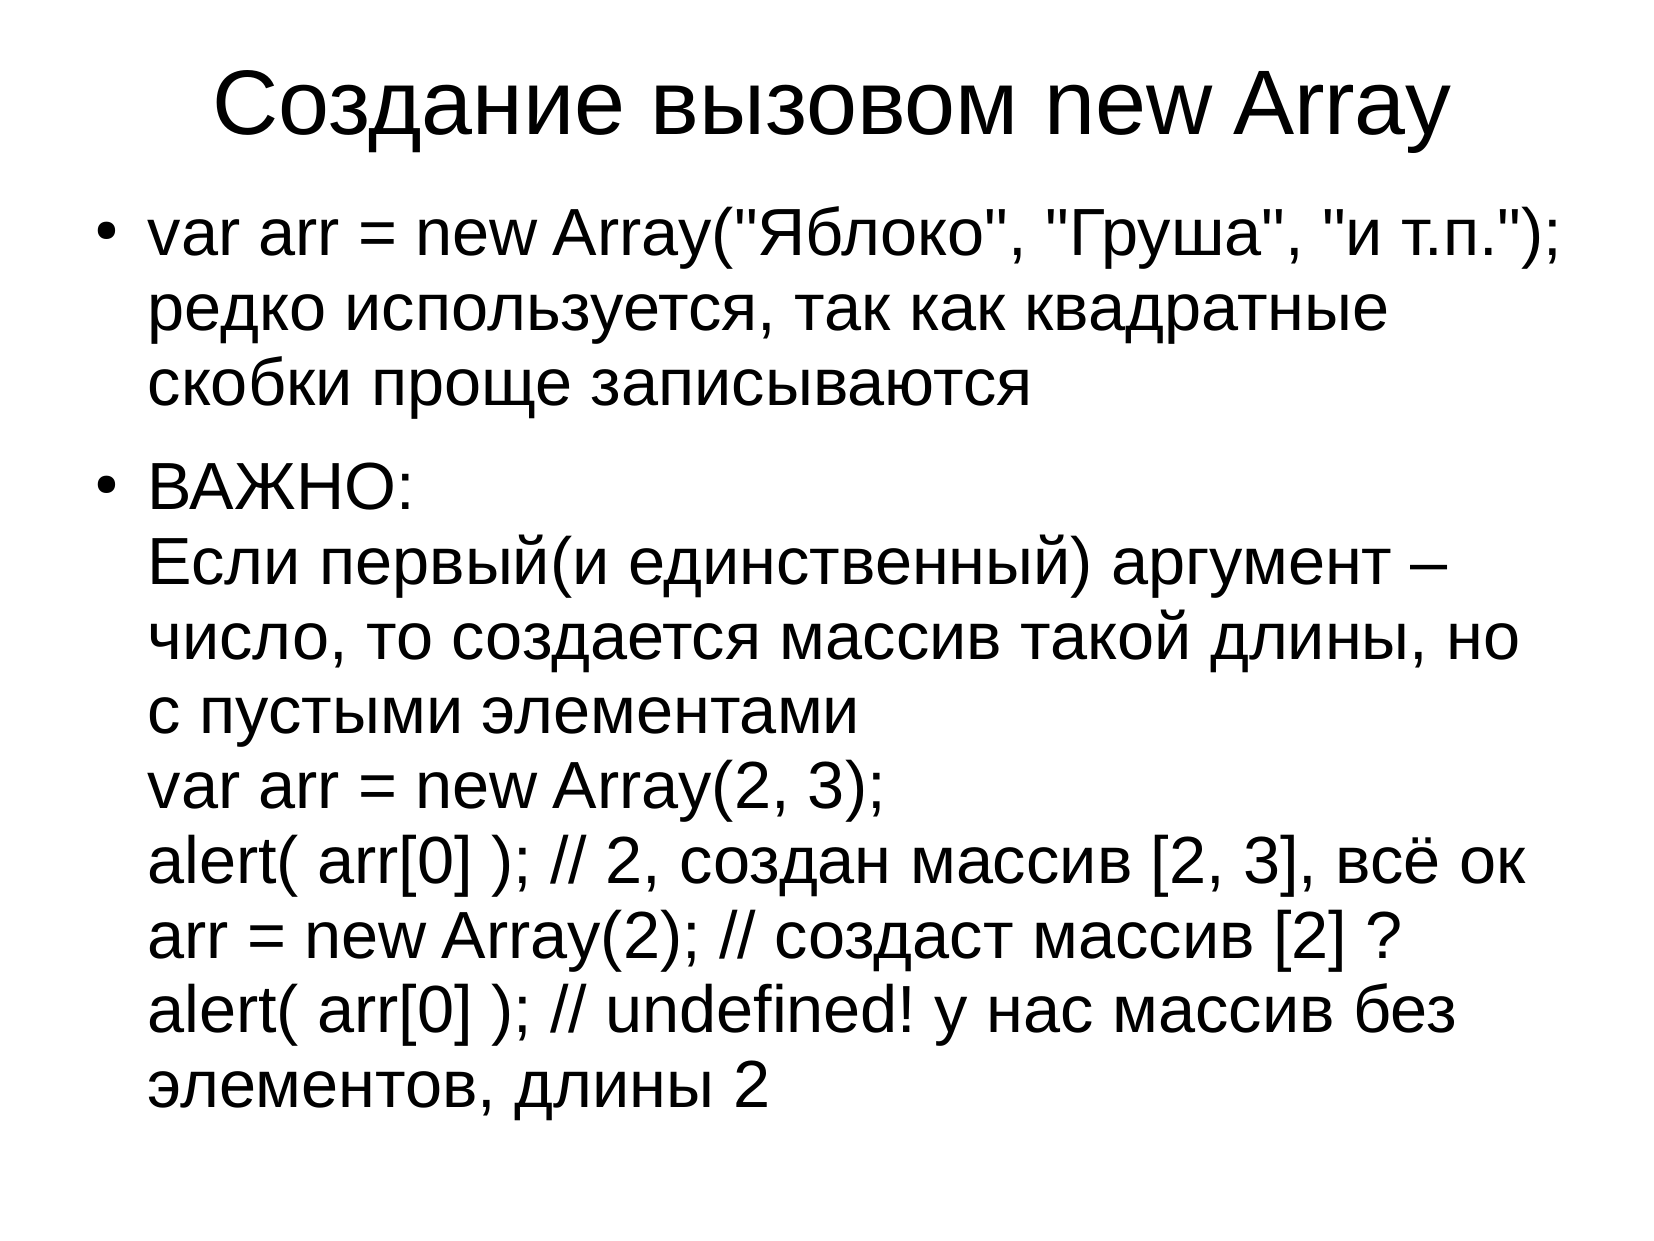

# Создание вызовом new Array
var arr = new Array("Яблоко", "Груша", "и т.п.");
редко используется, так как квадратные скобки проще записываются
ВАЖНО:
Если первый(и единственный) аргумент – число, то создается массив такой длины, но с пустыми элементами
var arr = new Array(2, 3);
alert( arr[0] ); // 2, создан массив [2, 3], всё ок
arr = new Array(2); // создаст массив [2] ?
alert( arr[0] ); // undefined! у нас массив без элементов, длины 2